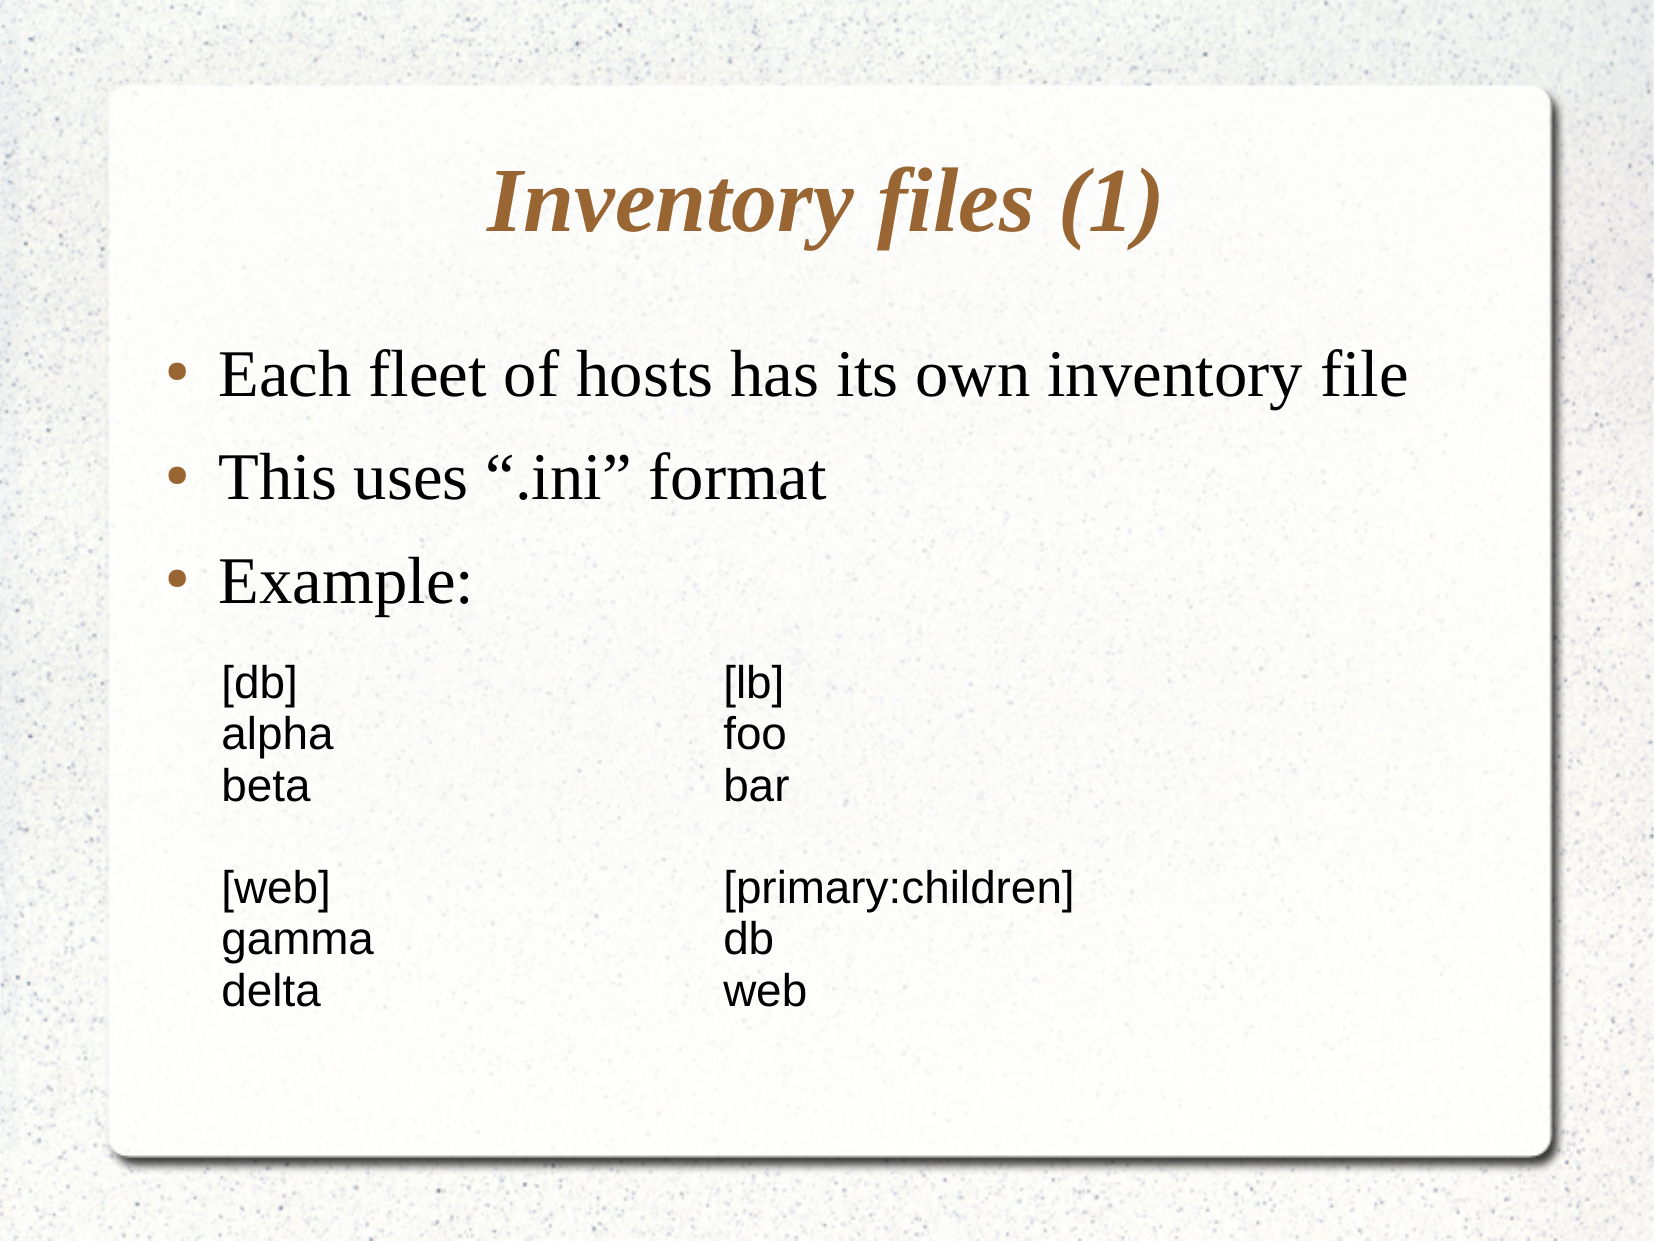

# Inventory files (1)
Each fleet of hosts has its own inventory file
This uses “.ini” format
Example:
[db]
alpha
beta
[web]
gamma
delta
[lb]
foo
bar
[primary:children]
db
web